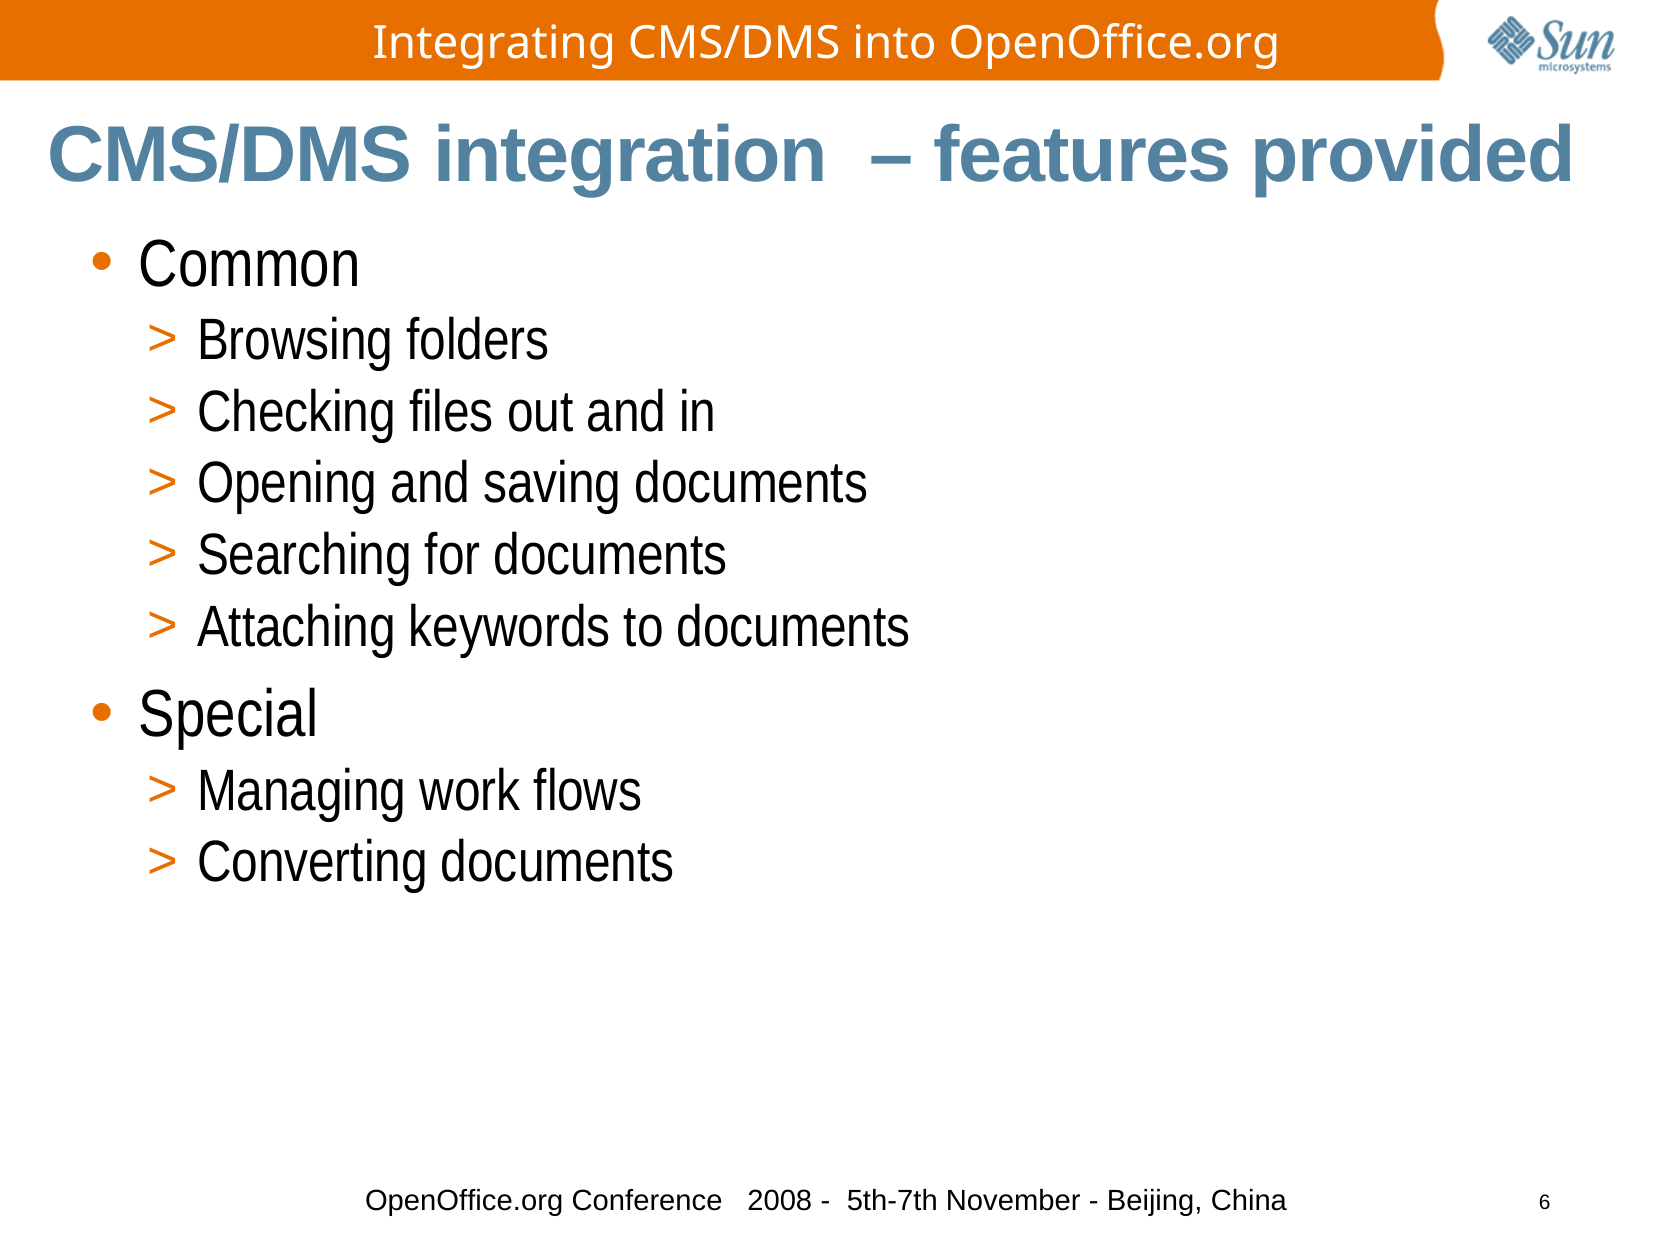

# CMS/DMS integration – features provided
Common
Browsing folders
Checking files out and in
Opening and saving documents
Searching for documents
Attaching keywords to documents
Special
Managing work flows
Converting documents